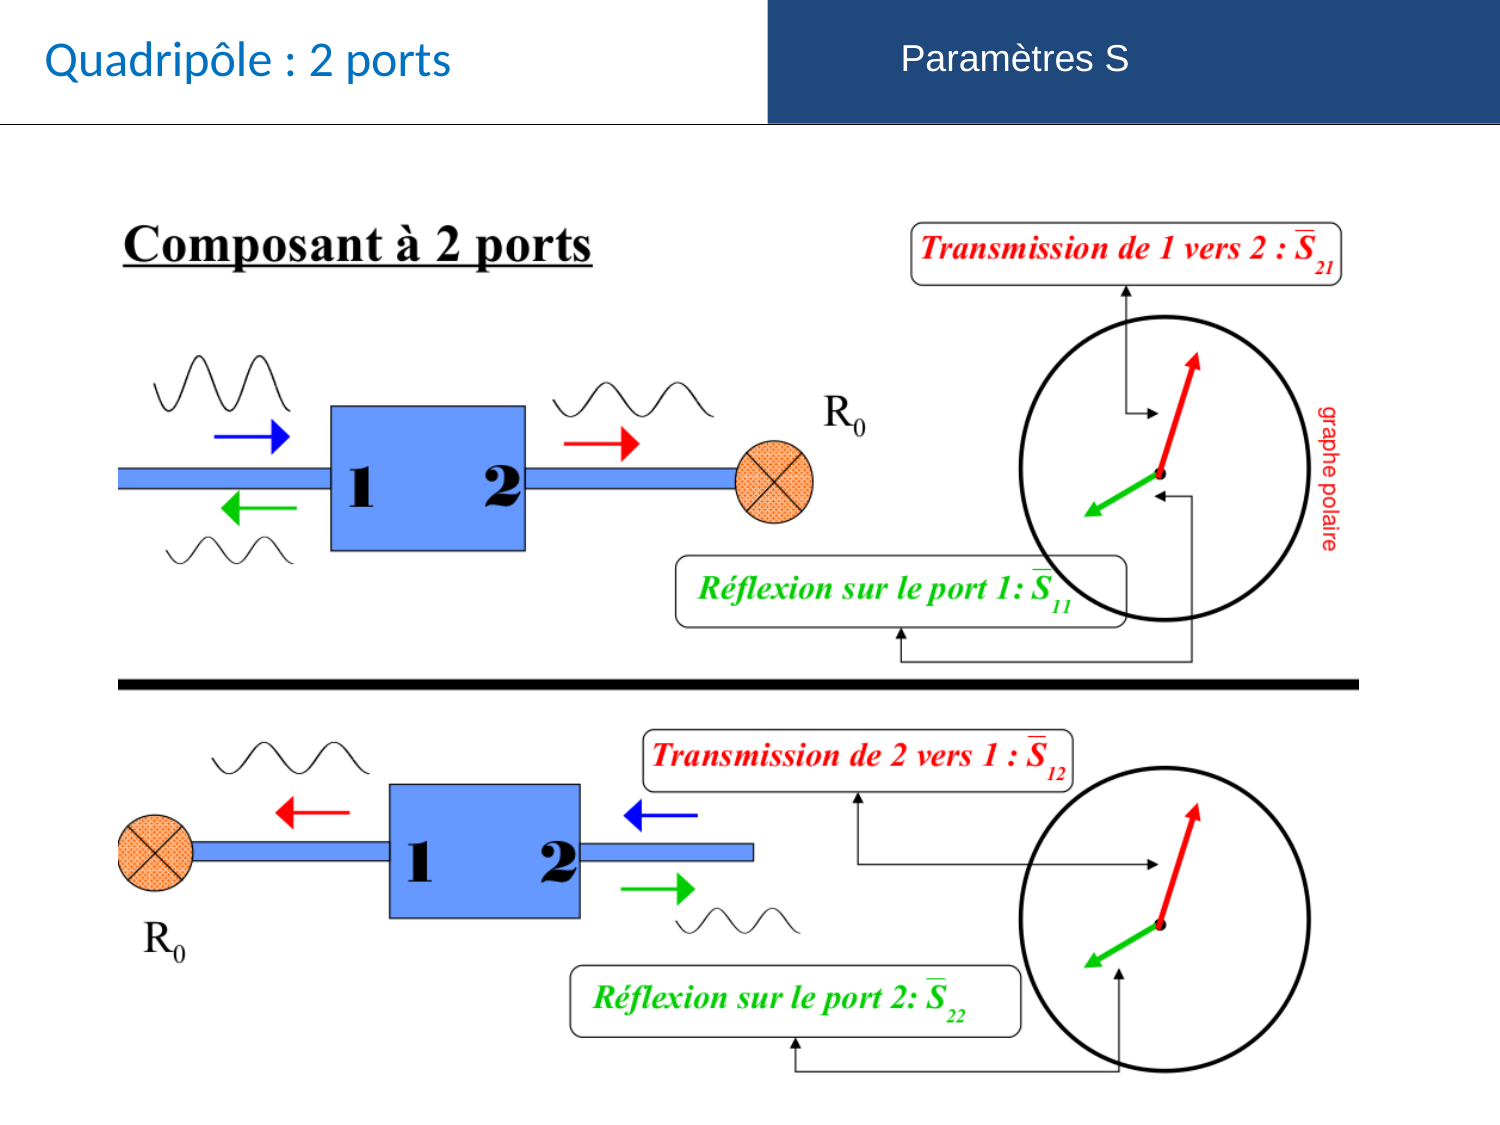

DUT GEII
Quadripôle : 2 ports
Paramètres S